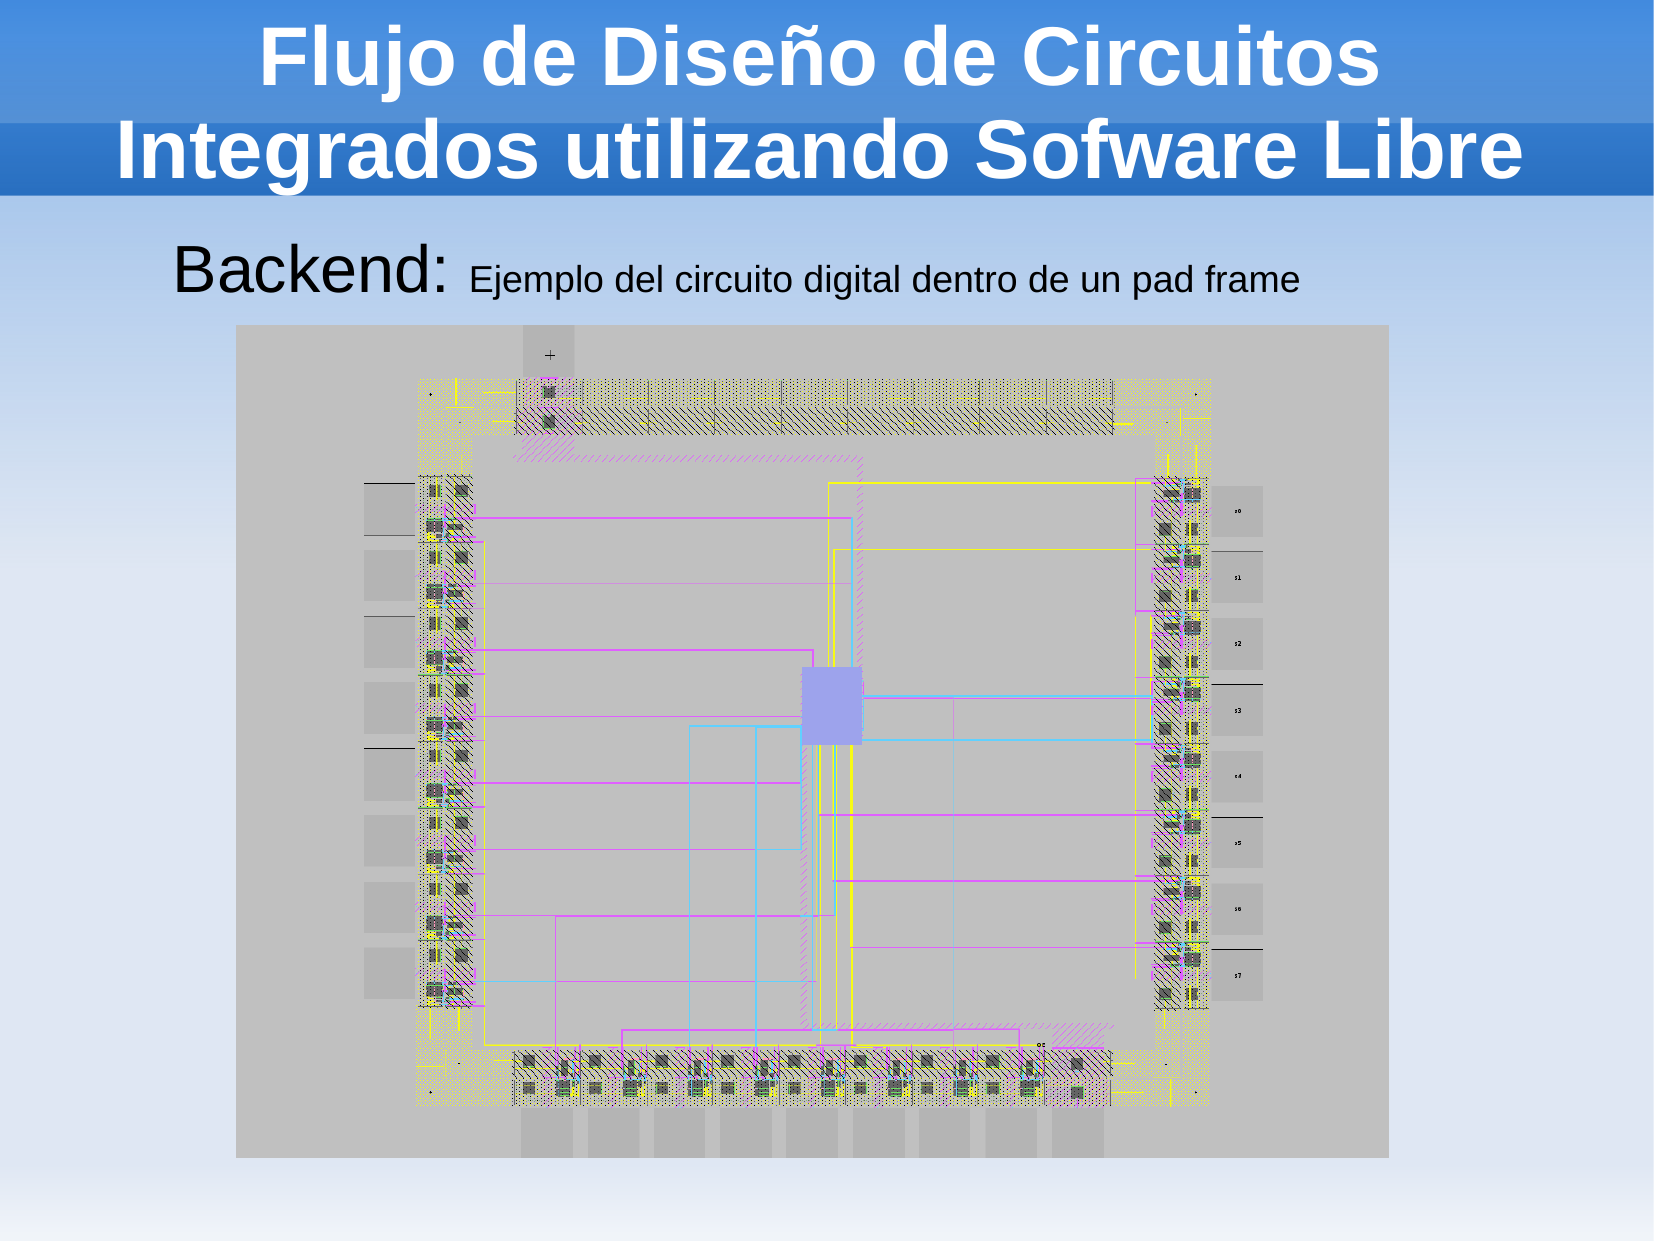

# Flujo de Diseño de Circuitos Integrados utilizando Sofware Libre
Backend: Ejemplo del circuito digital dentro de un pad frame